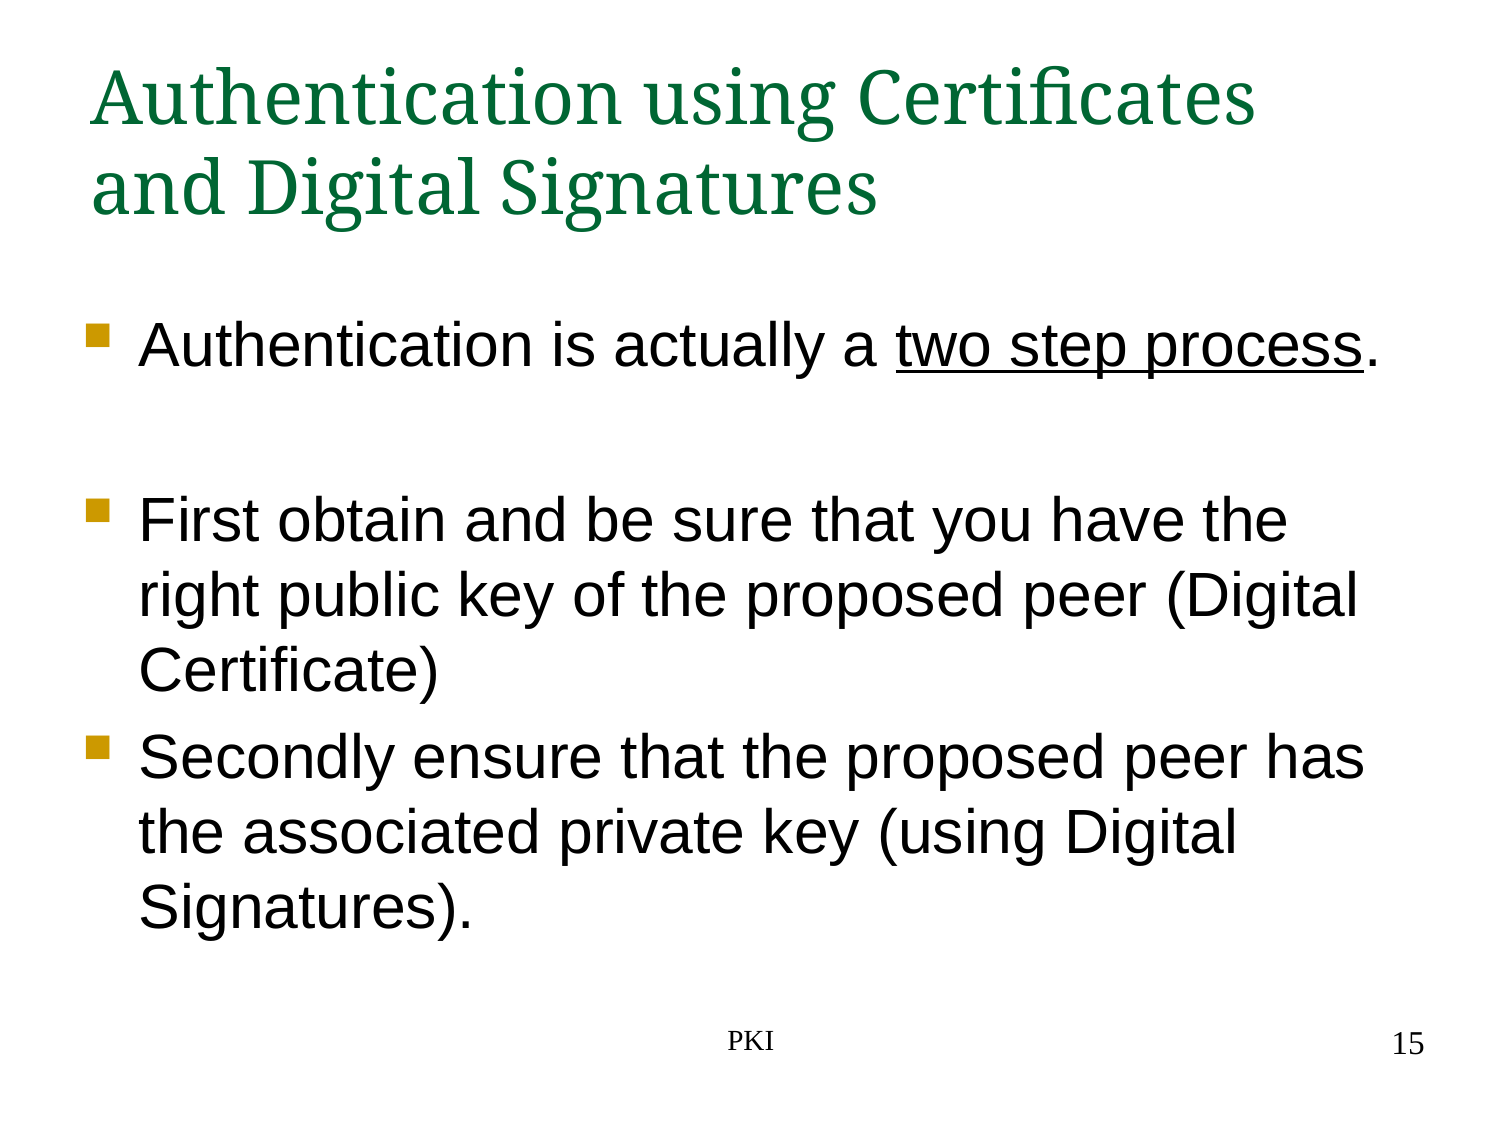

# Authentication using Certificates and Digital Signatures
Authentication is actually a two step process.
First obtain and be sure that you have the right public key of the proposed peer (Digital Certificate)
Secondly ensure that the proposed peer has the associated private key (using Digital Signatures).
PKI
15